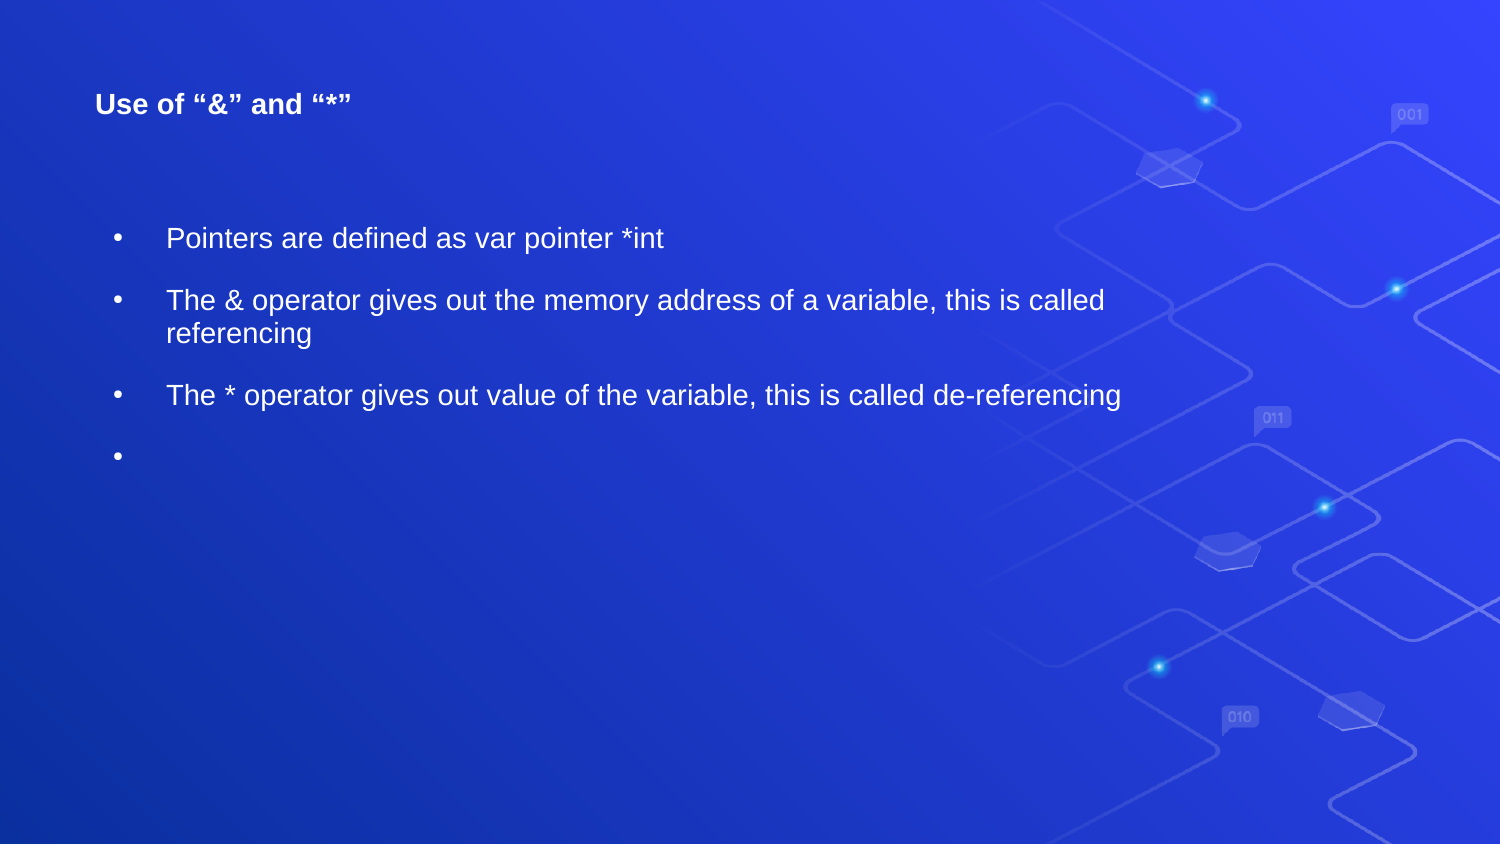

# Use of “&” and “*”
Pointers are defined as var pointer *int
The & operator gives out the memory address of a variable, this is called referencing
The * operator gives out value of the variable, this is called de-referencing